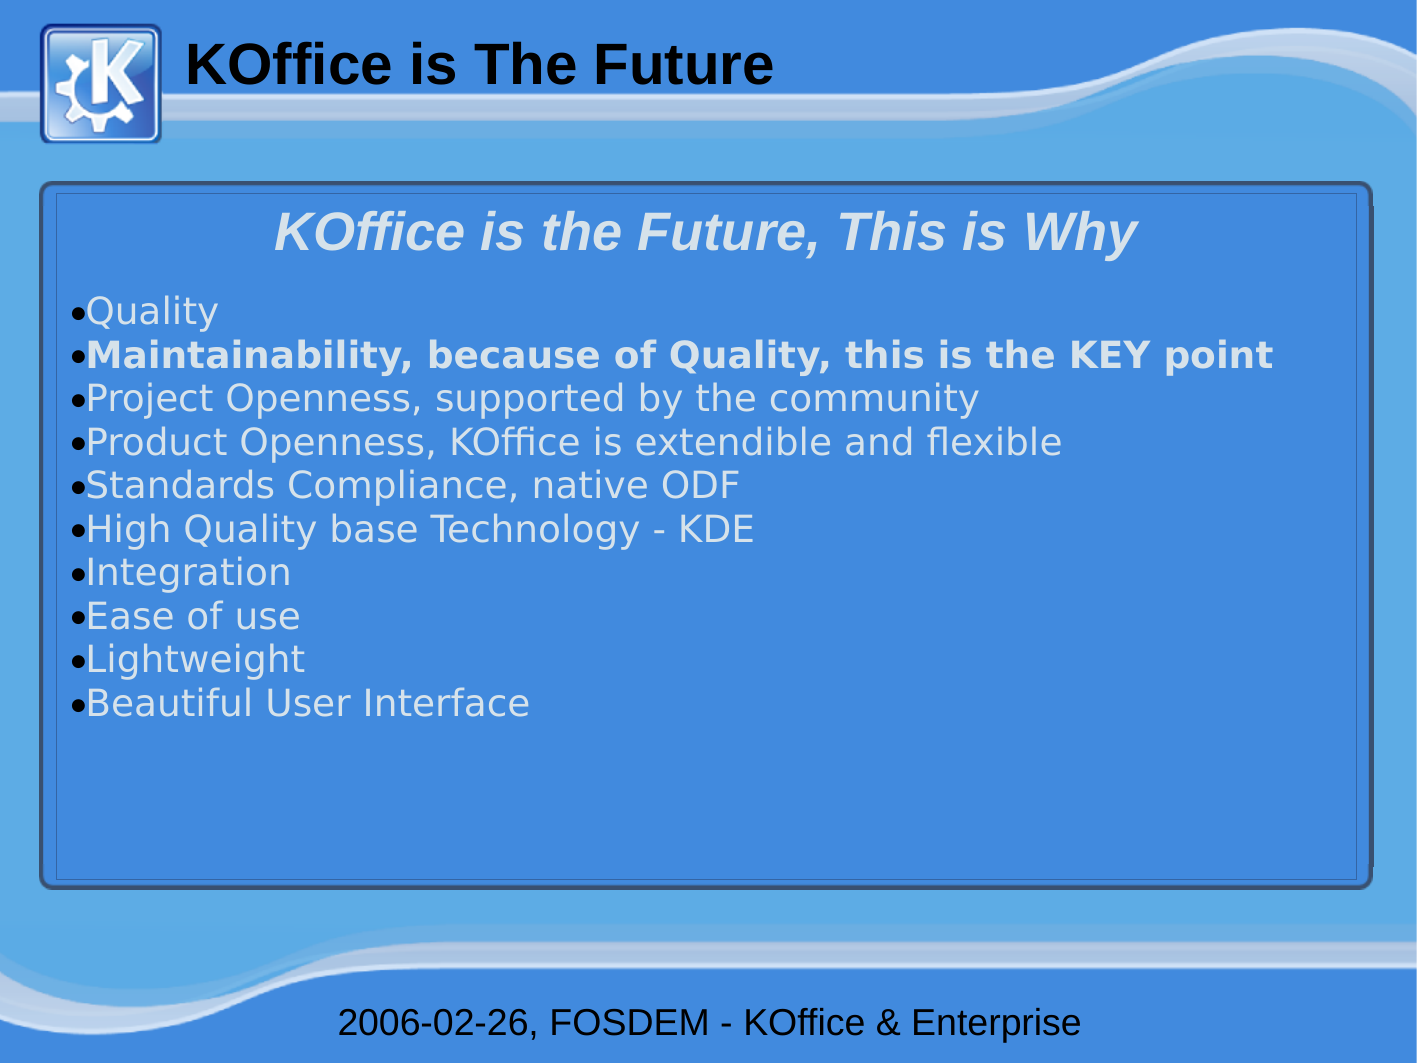

KOffice is The Future
KOffice is the Future, This is Why
Quality
Maintainability, because of Quality, this is the KEY point
Project Openness, supported by the community
Product Openness, KOffice is extendible and flexible
Standards Compliance, native ODF
High Quality base Technology - KDE
Integration
Ease of use
Lightweight
Beautiful User Interface